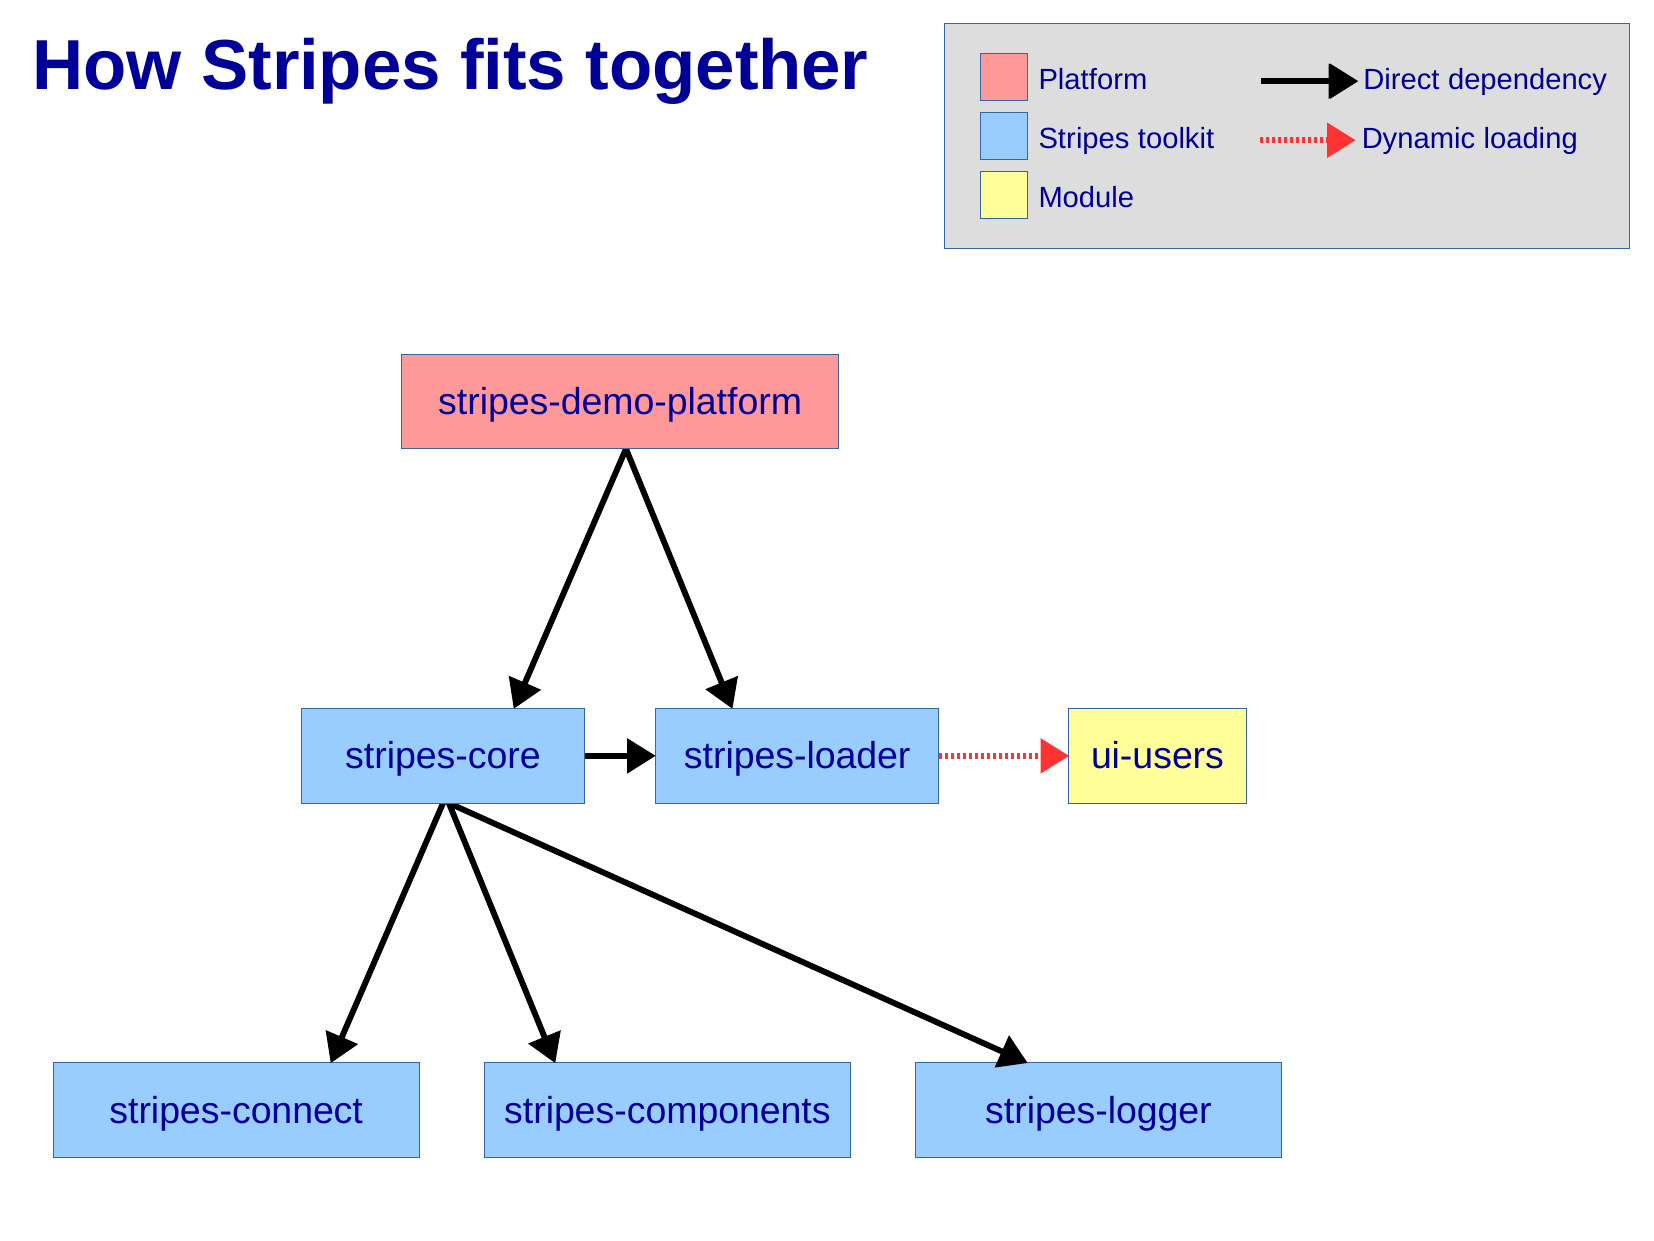

How Stripes fits together
Platform
Stripes toolkit
Module
Direct dependency
Dynamic loading
stripes-demo-platform
stripes-core
stripes-loader
ui-users
stripes-connect
stripes-components
stripes-logger